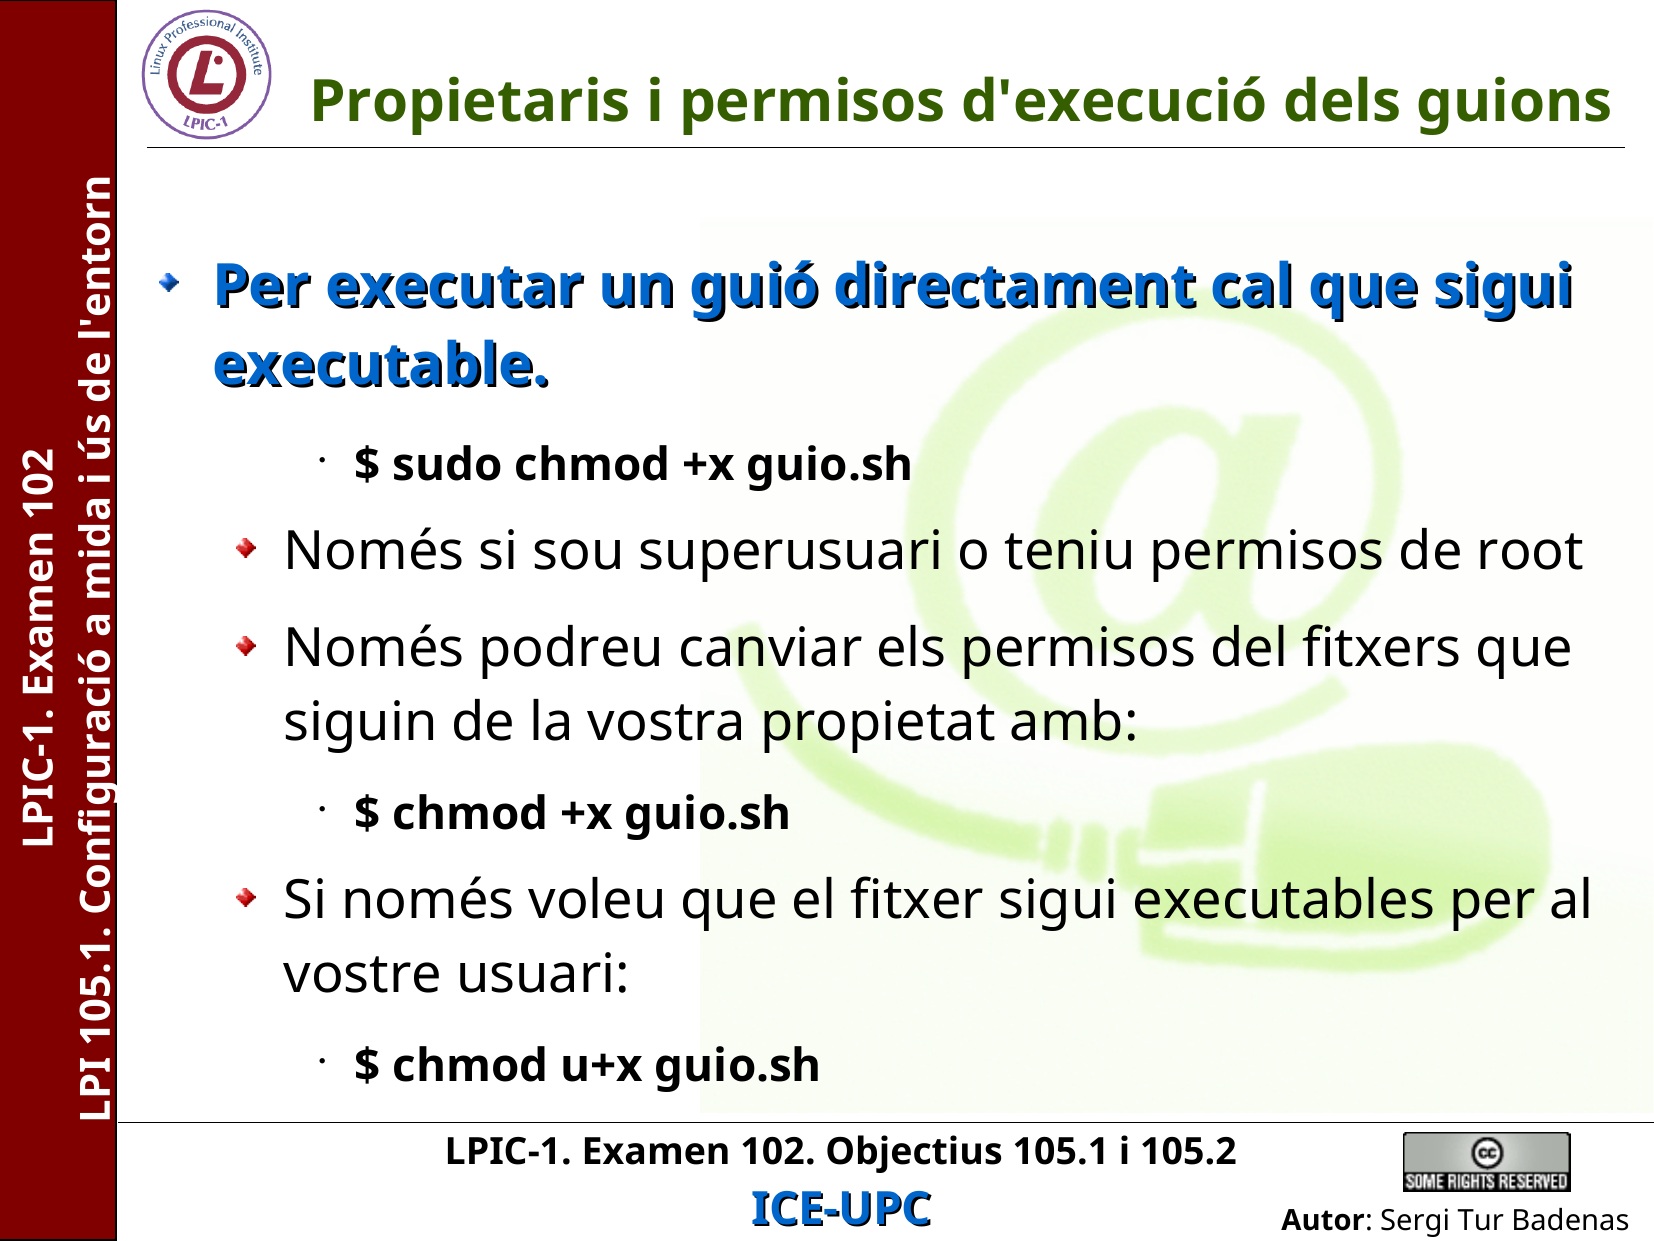

# Propietaris i permisos d'execució dels guions
Per executar un guió directament cal que sigui executable.
$ sudo chmod +x guio.sh
Només si sou superusuari o teniu permisos de root
Només podreu canviar els permisos del fitxers que siguin de la vostra propietat amb:
$ chmod +x guio.sh
Si només voleu que el fitxer sigui executables per al vostre usuari:
$ chmod u+x guio.sh